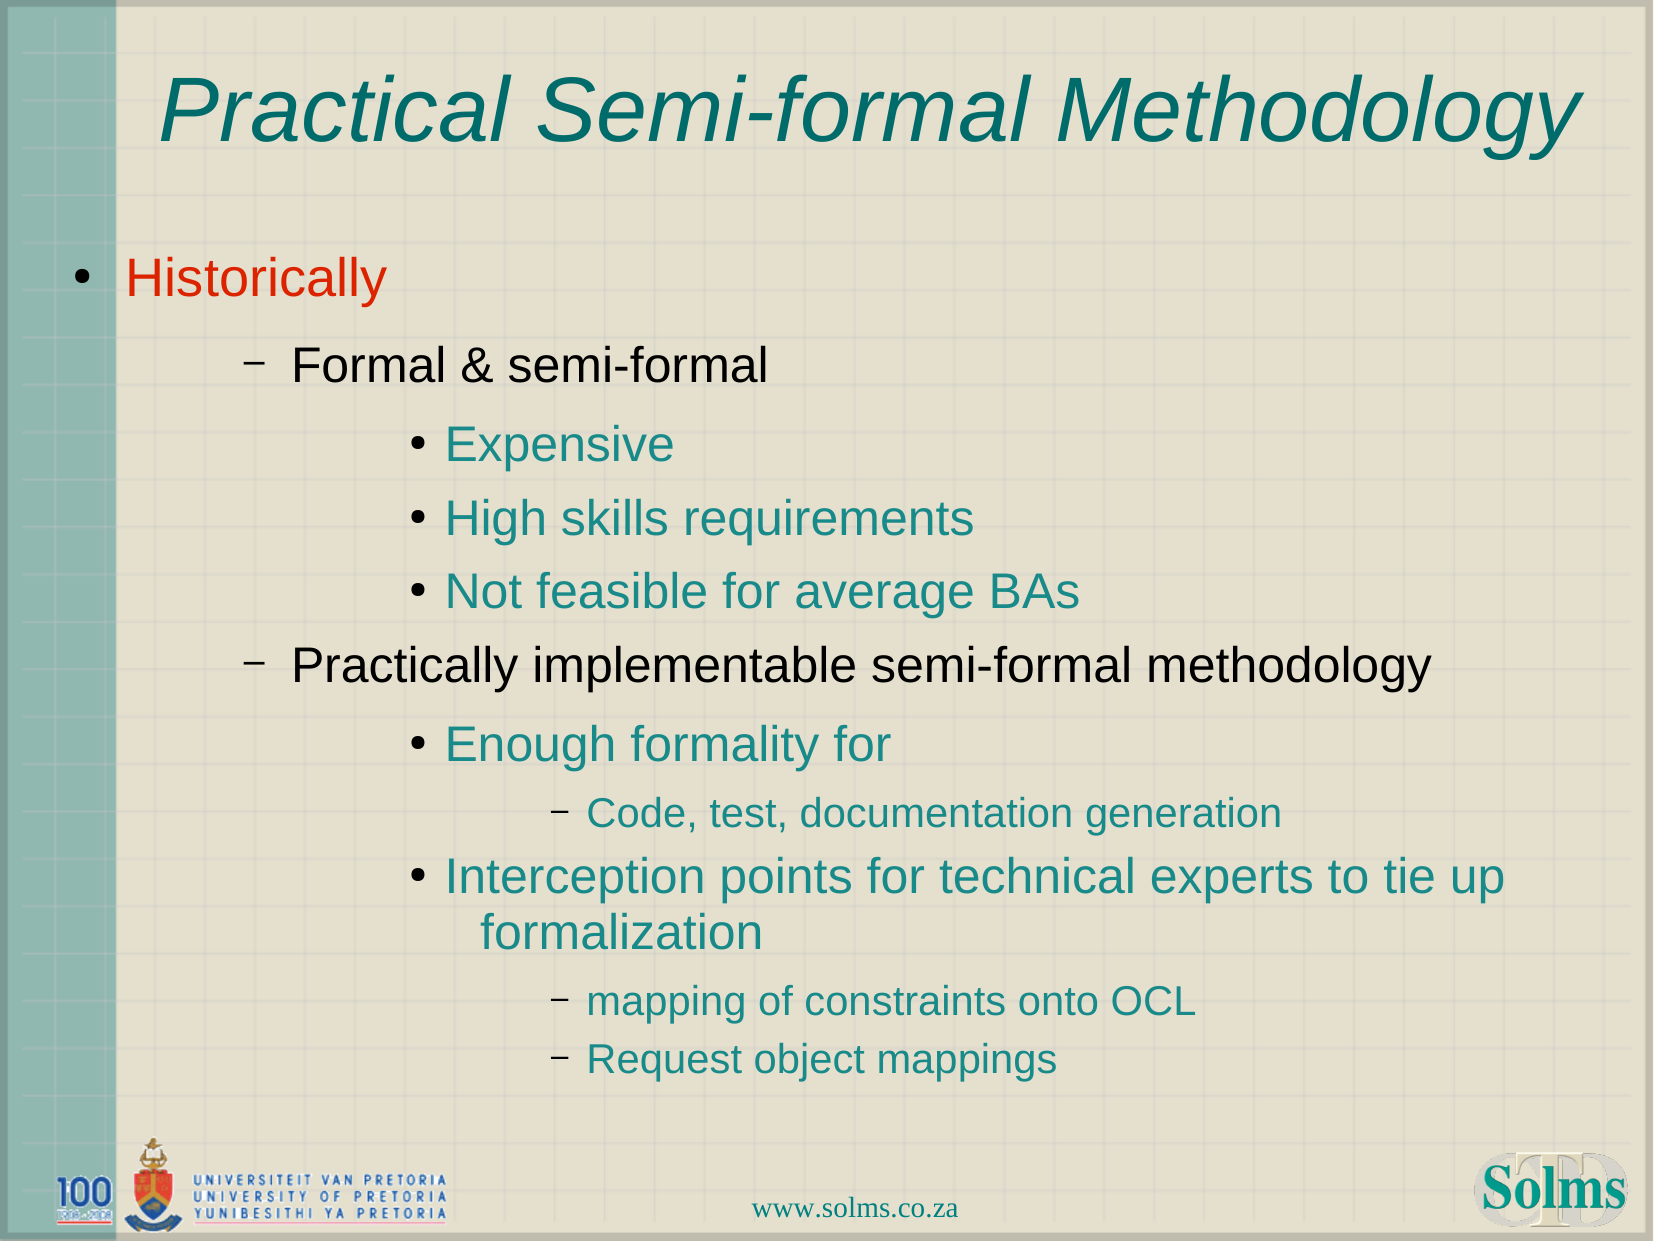

# Practical Semi-formal Methodology
Historically
Formal & semi-formal
Expensive
High skills requirements
Not feasible for average BAs
Practically implementable semi-formal methodology
Enough formality for
Code, test, documentation generation
Interception points for technical experts to tie up formalization
mapping of constraints onto OCL
Request object mappings
21